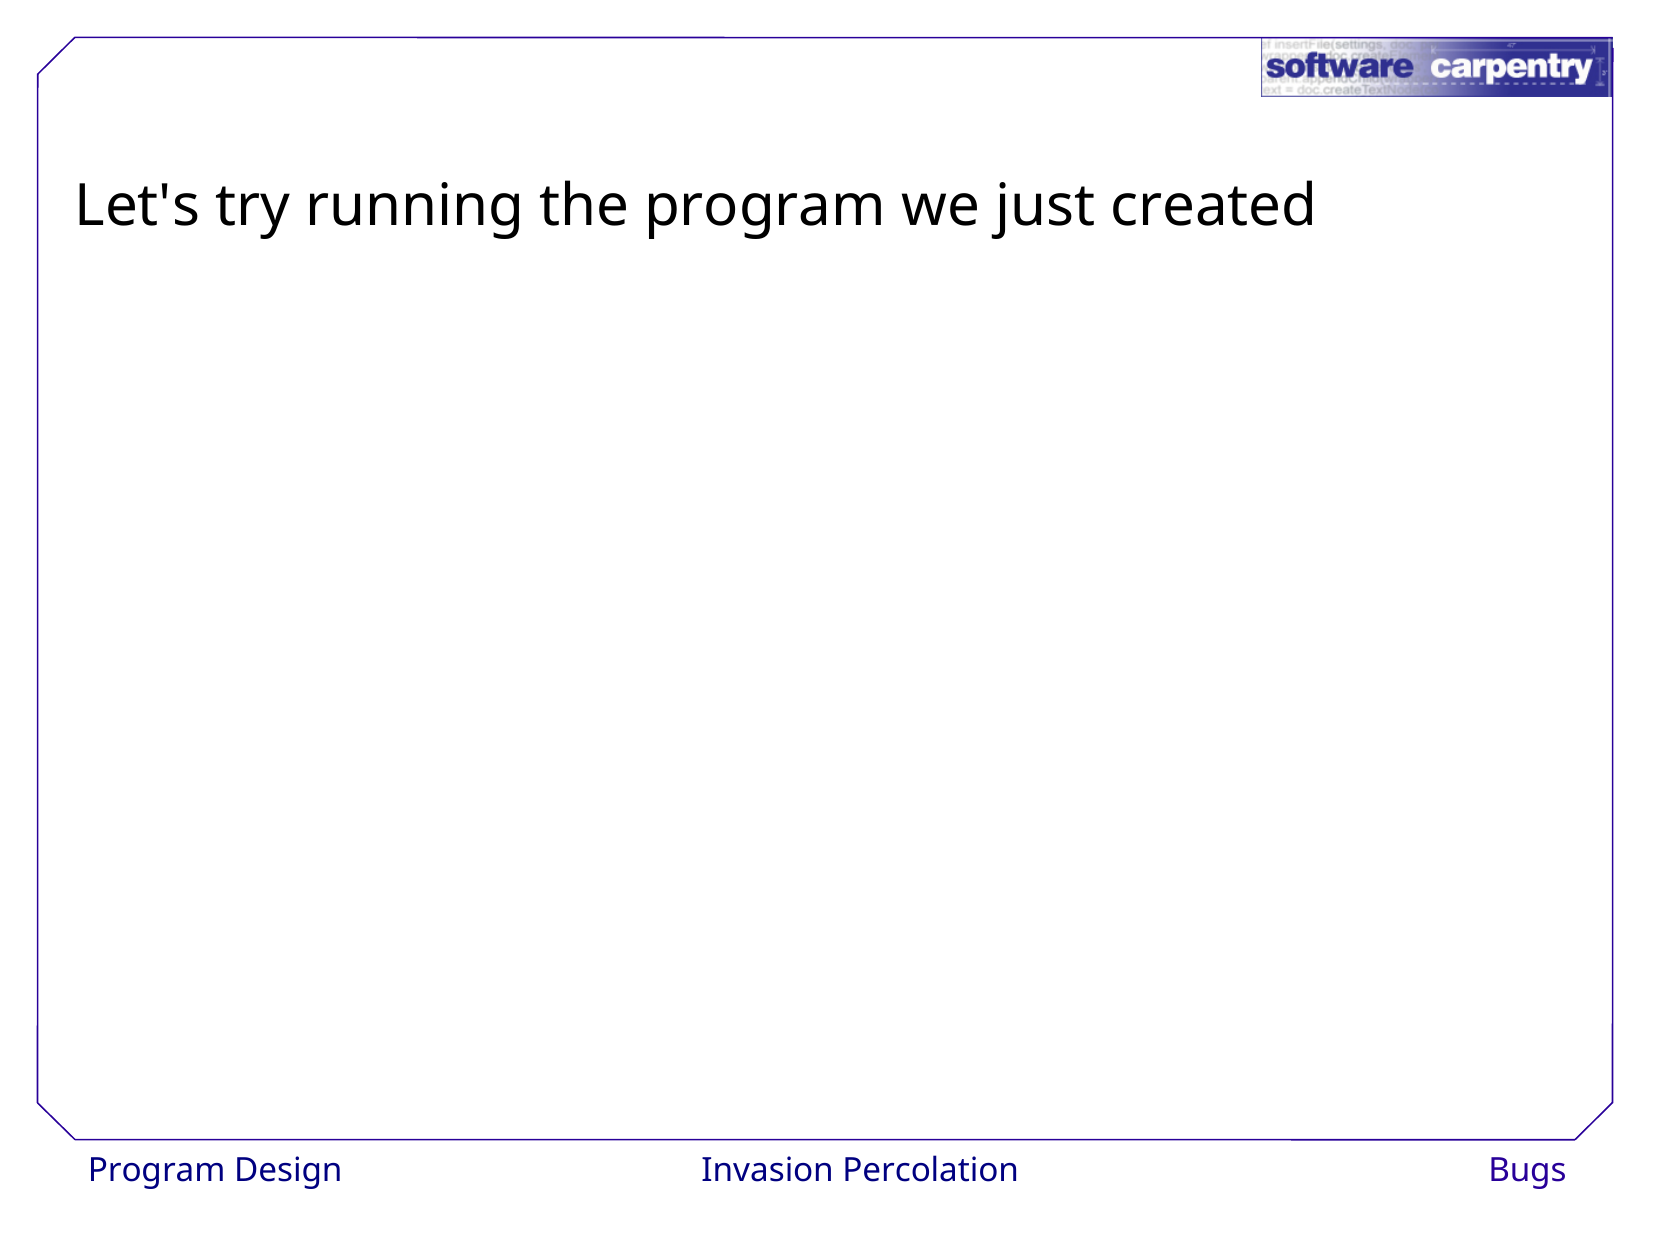

Let's try running the program we just created